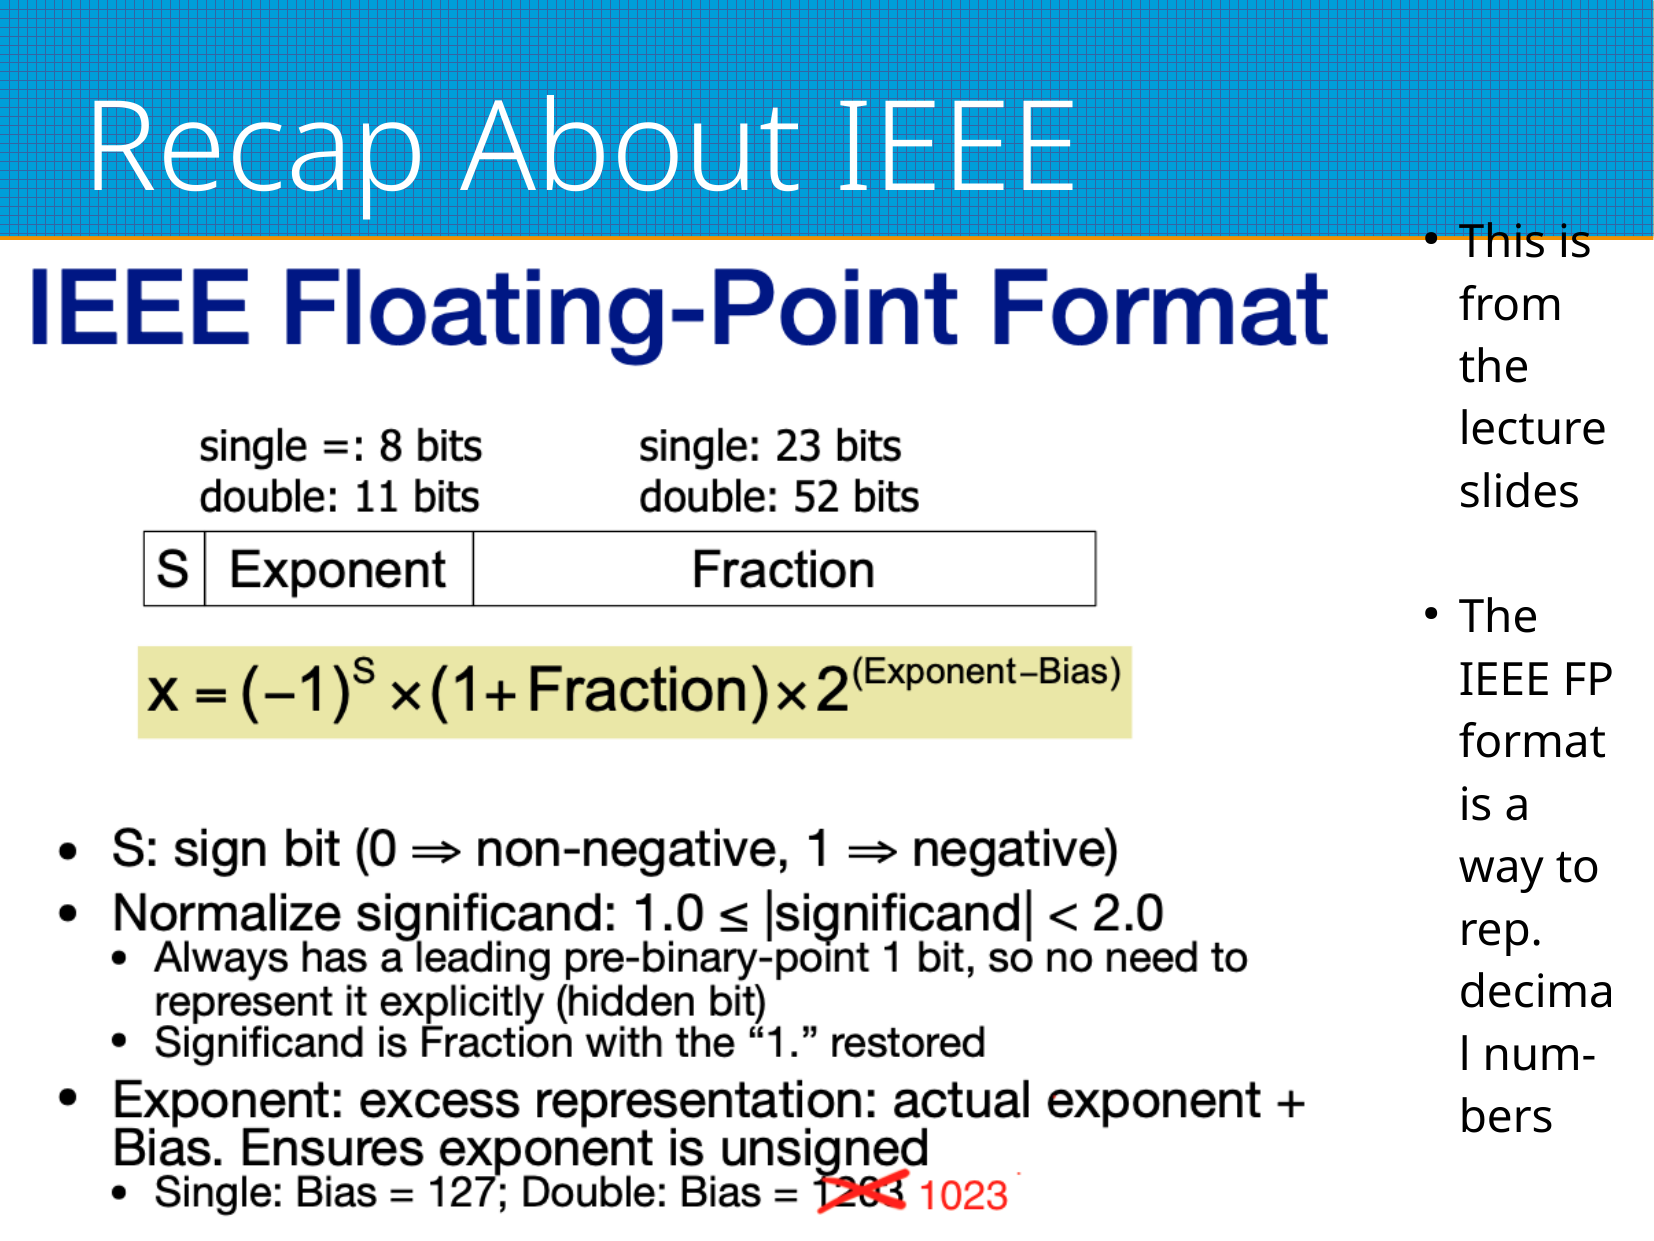

# Recap About IEEE
This is from the lecture slides
The IEEE FP format is a way to rep. decimal num-
bers